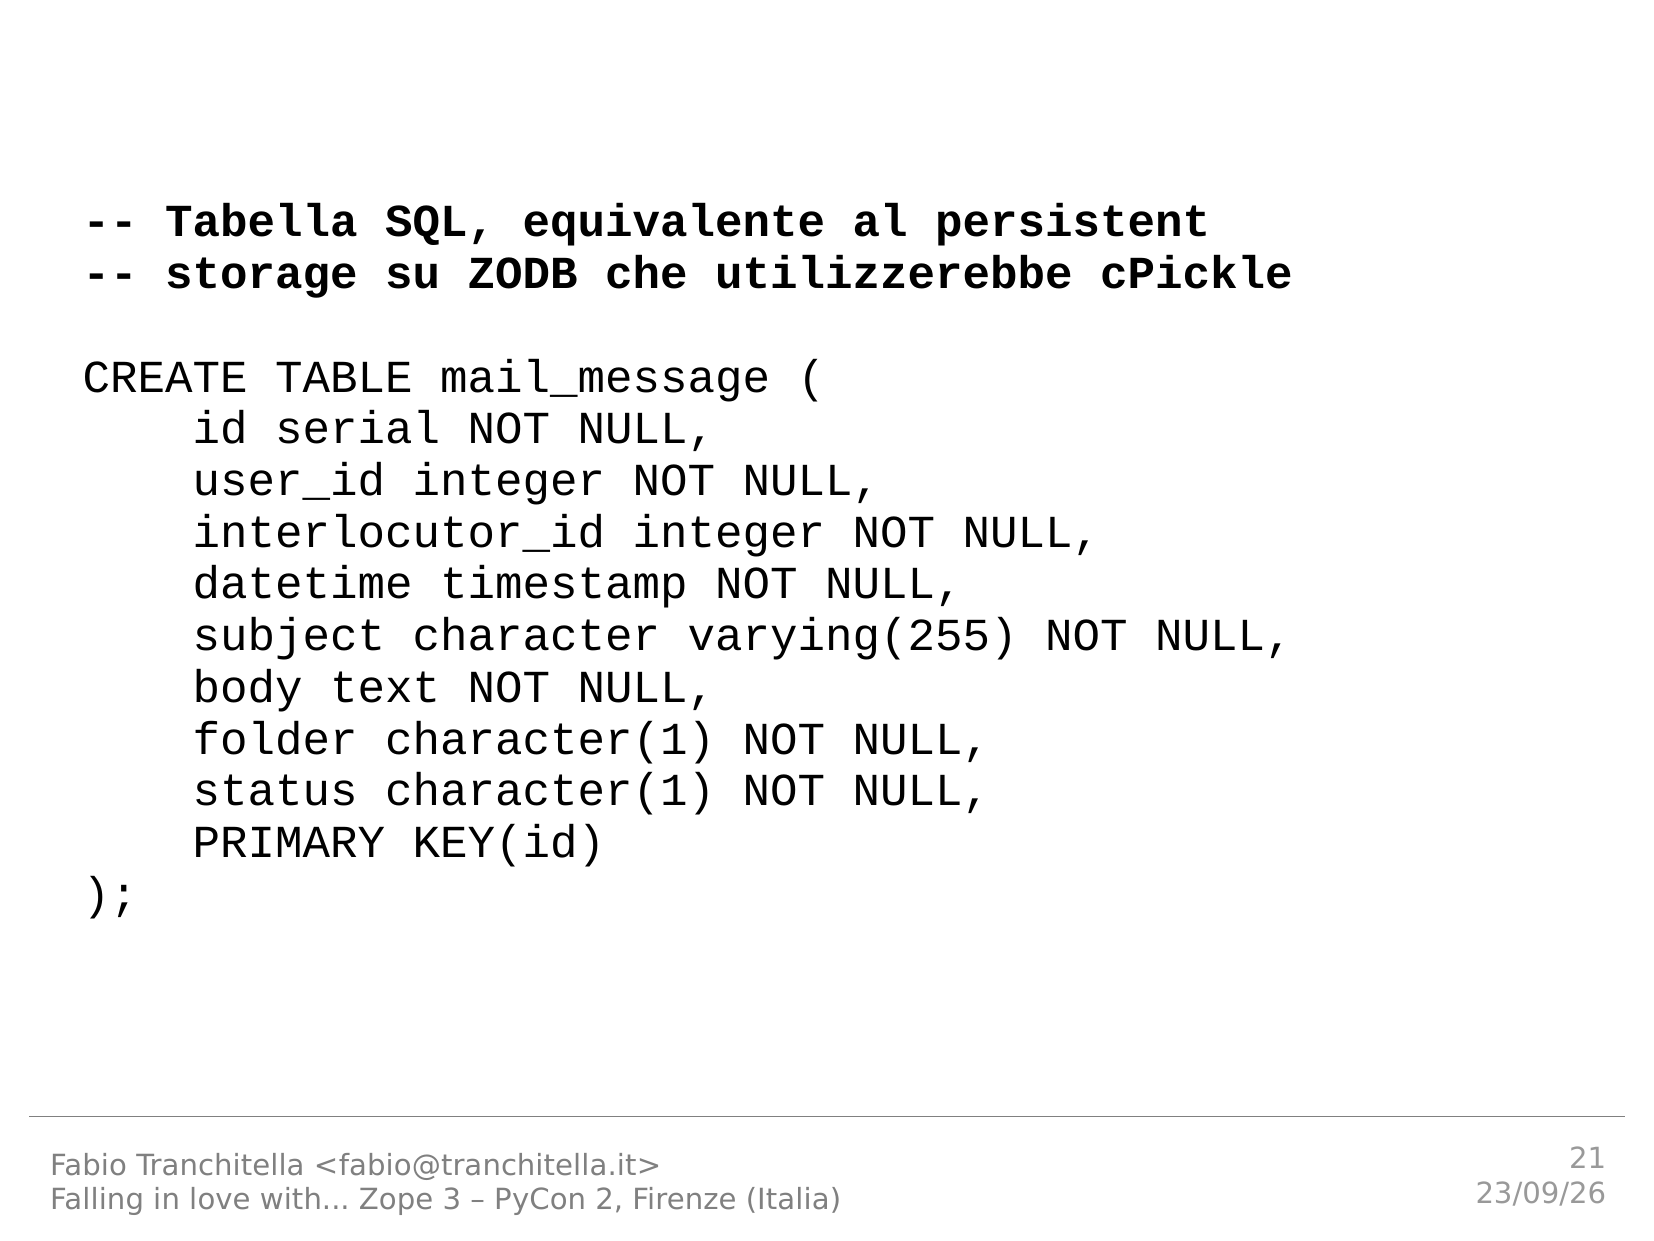

# -- Tabella SQL, equivalente al persistent
-- storage su ZODB che utilizzerebbe cPickle
CREATE TABLE mail_message (
 id serial NOT NULL,
 user_id integer NOT NULL,
 interlocutor_id integer NOT NULL,
 datetime timestamp NOT NULL,
 subject character varying(255) NOT NULL,
 body text NOT NULL,
 folder character(1) NOT NULL,
 status character(1) NOT NULL,
 PRIMARY KEY(id)
);
21